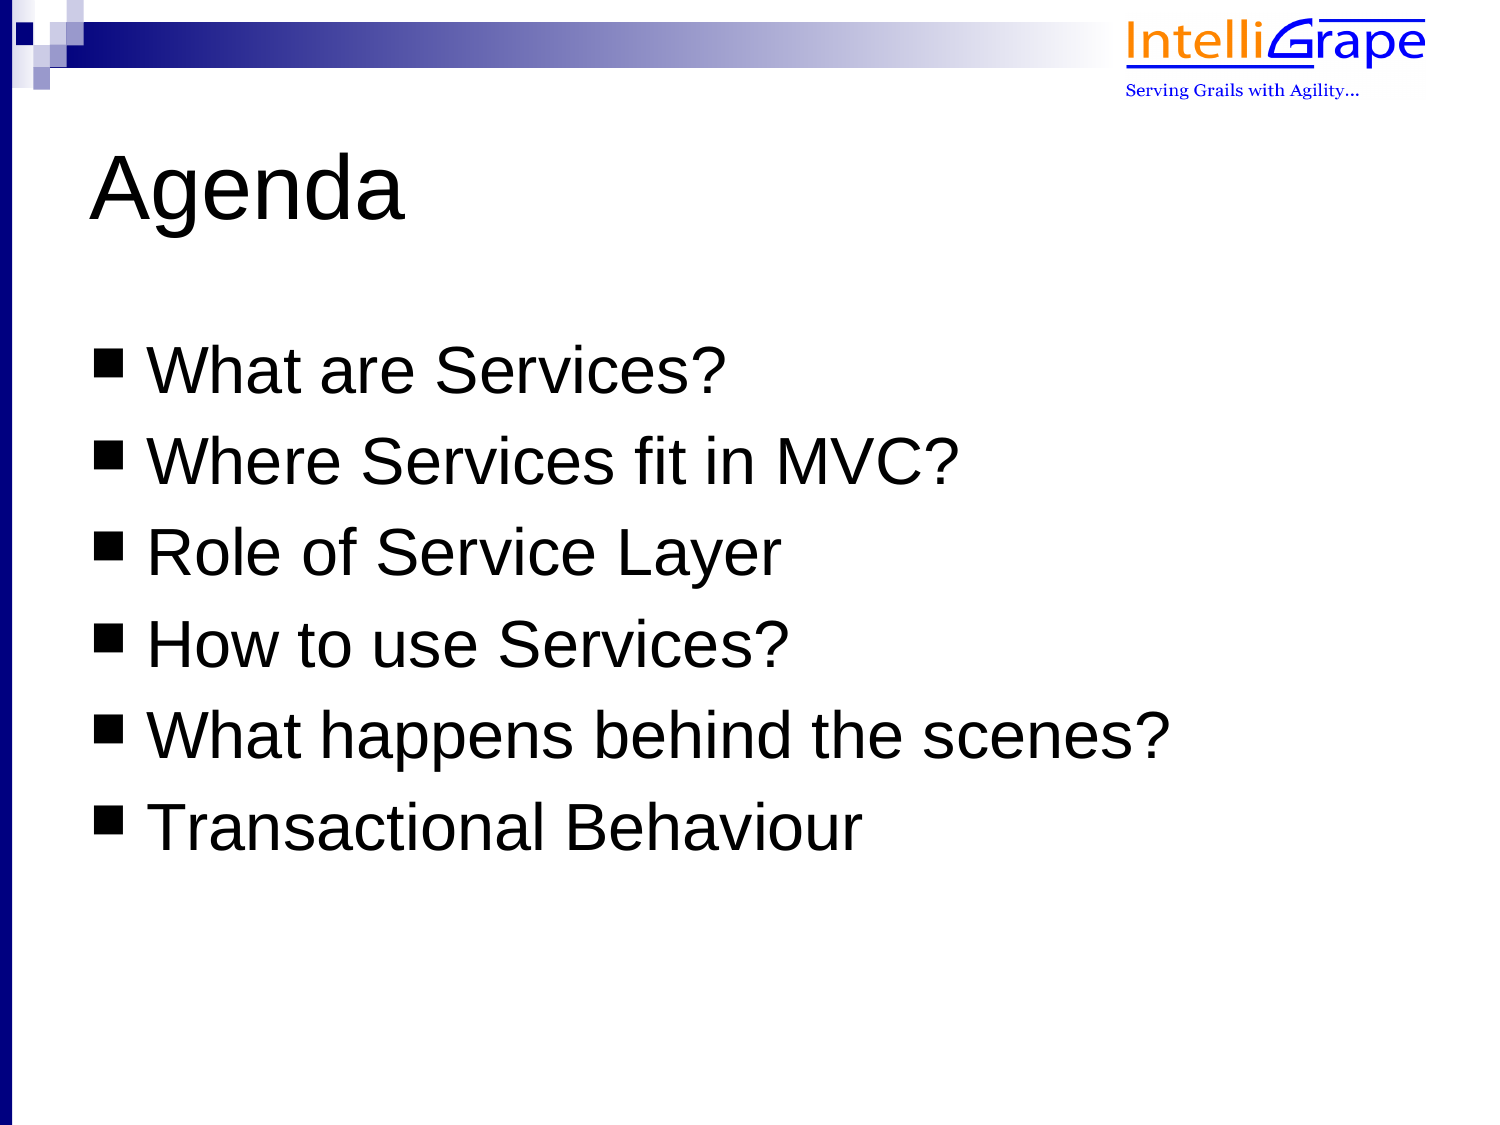

# Agenda
What are Services?
Where Services fit in MVC?
Role of Service Layer
How to use Services?
What happens behind the scenes?
Transactional Behaviour